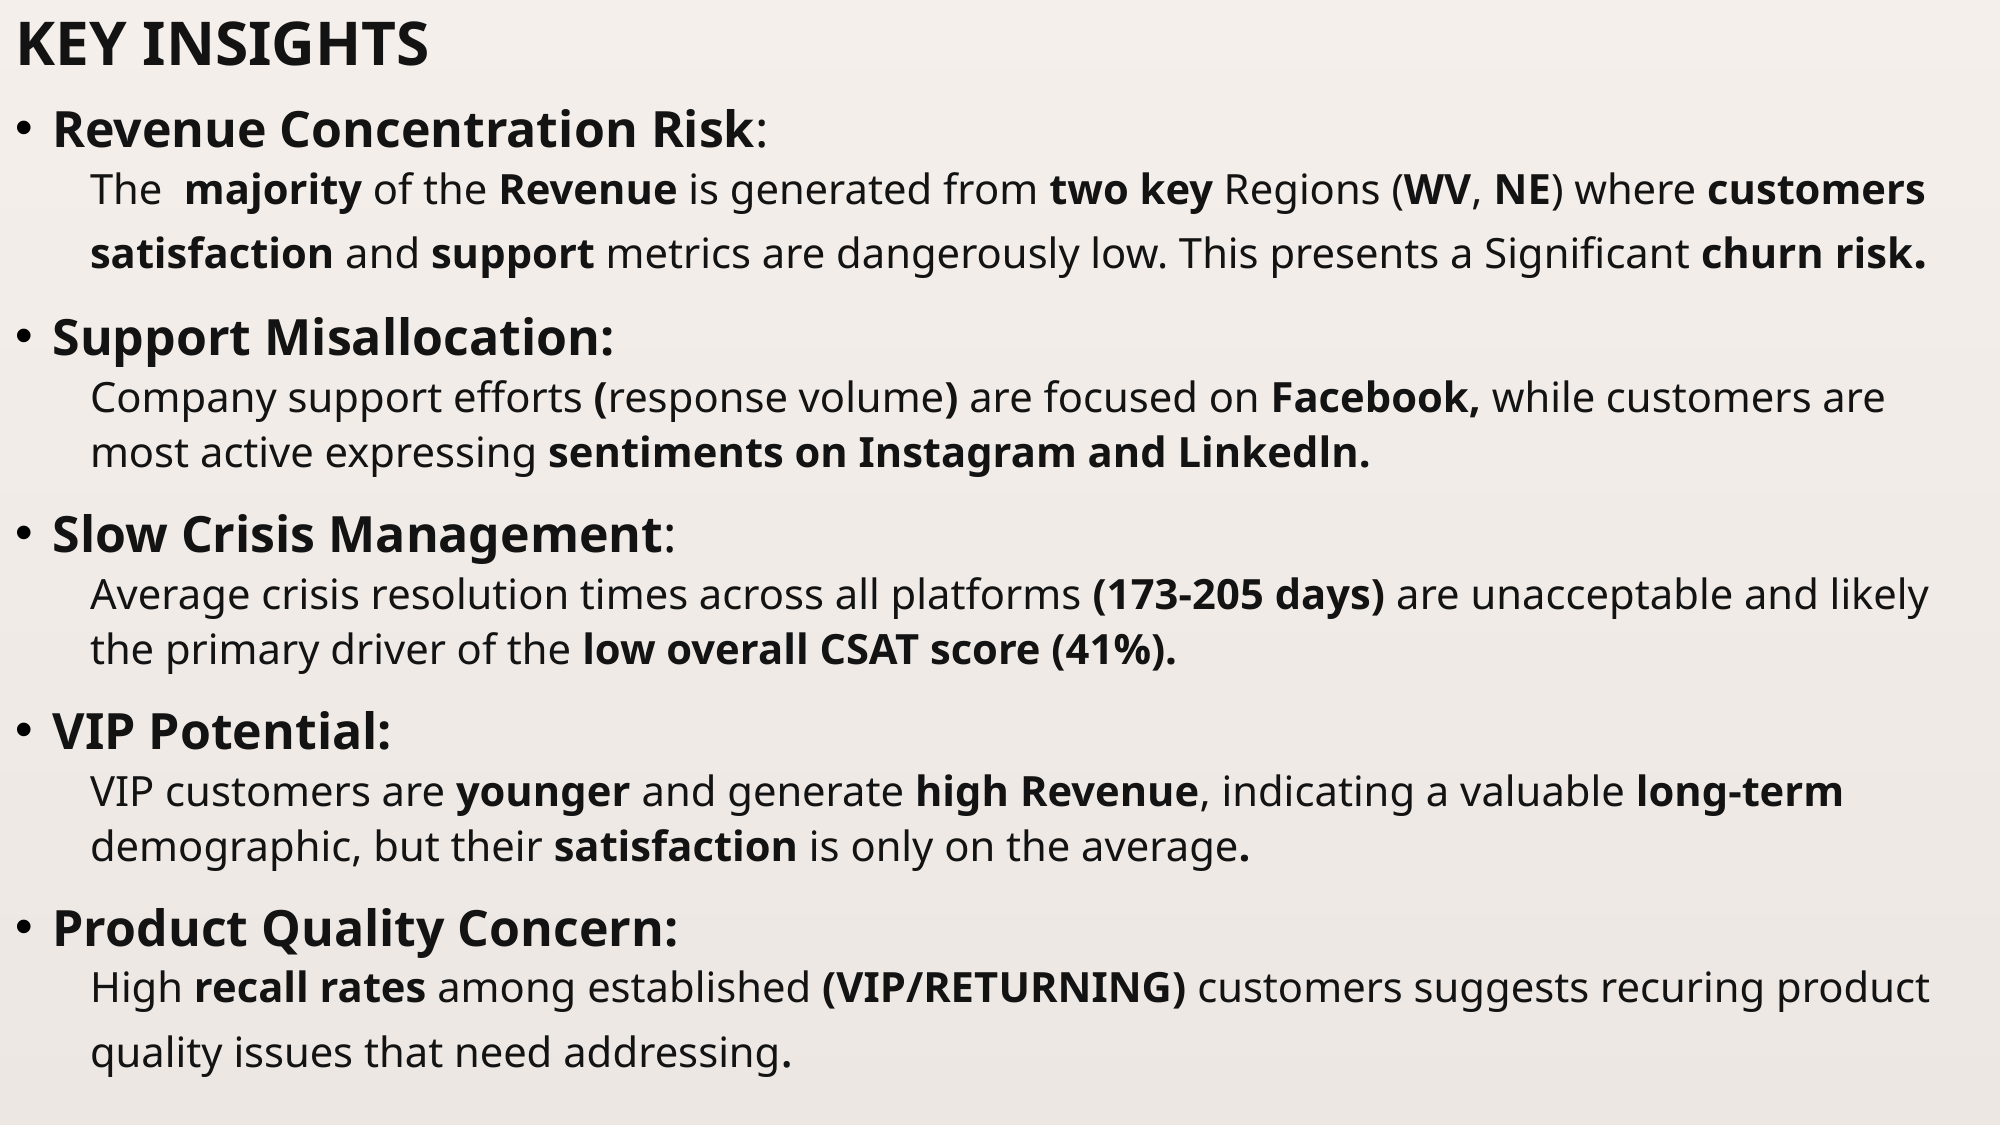

# Key insights
Revenue Concentration Risk:
The majority of the Revenue is generated from two key Regions (WV, NE) where customers satisfaction and support metrics are dangerously low. This presents a Significant churn risk.
Support Misallocation:
Company support efforts (response volume) are focused on Facebook, while customers are most active expressing sentiments on Instagram and Linkedln.
Slow Crisis Management:
Average crisis resolution times across all platforms (173-205 days) are unacceptable and likely the primary driver of the low overall CSAT score (41%).
VIP Potential:
VIP customers are younger and generate high Revenue, indicating a valuable long-term demographic, but their satisfaction is only on the average.
Product Quality Concern:
High recall rates among established (VIP/RETURNING) customers suggests recuring product quality issues that need addressing.